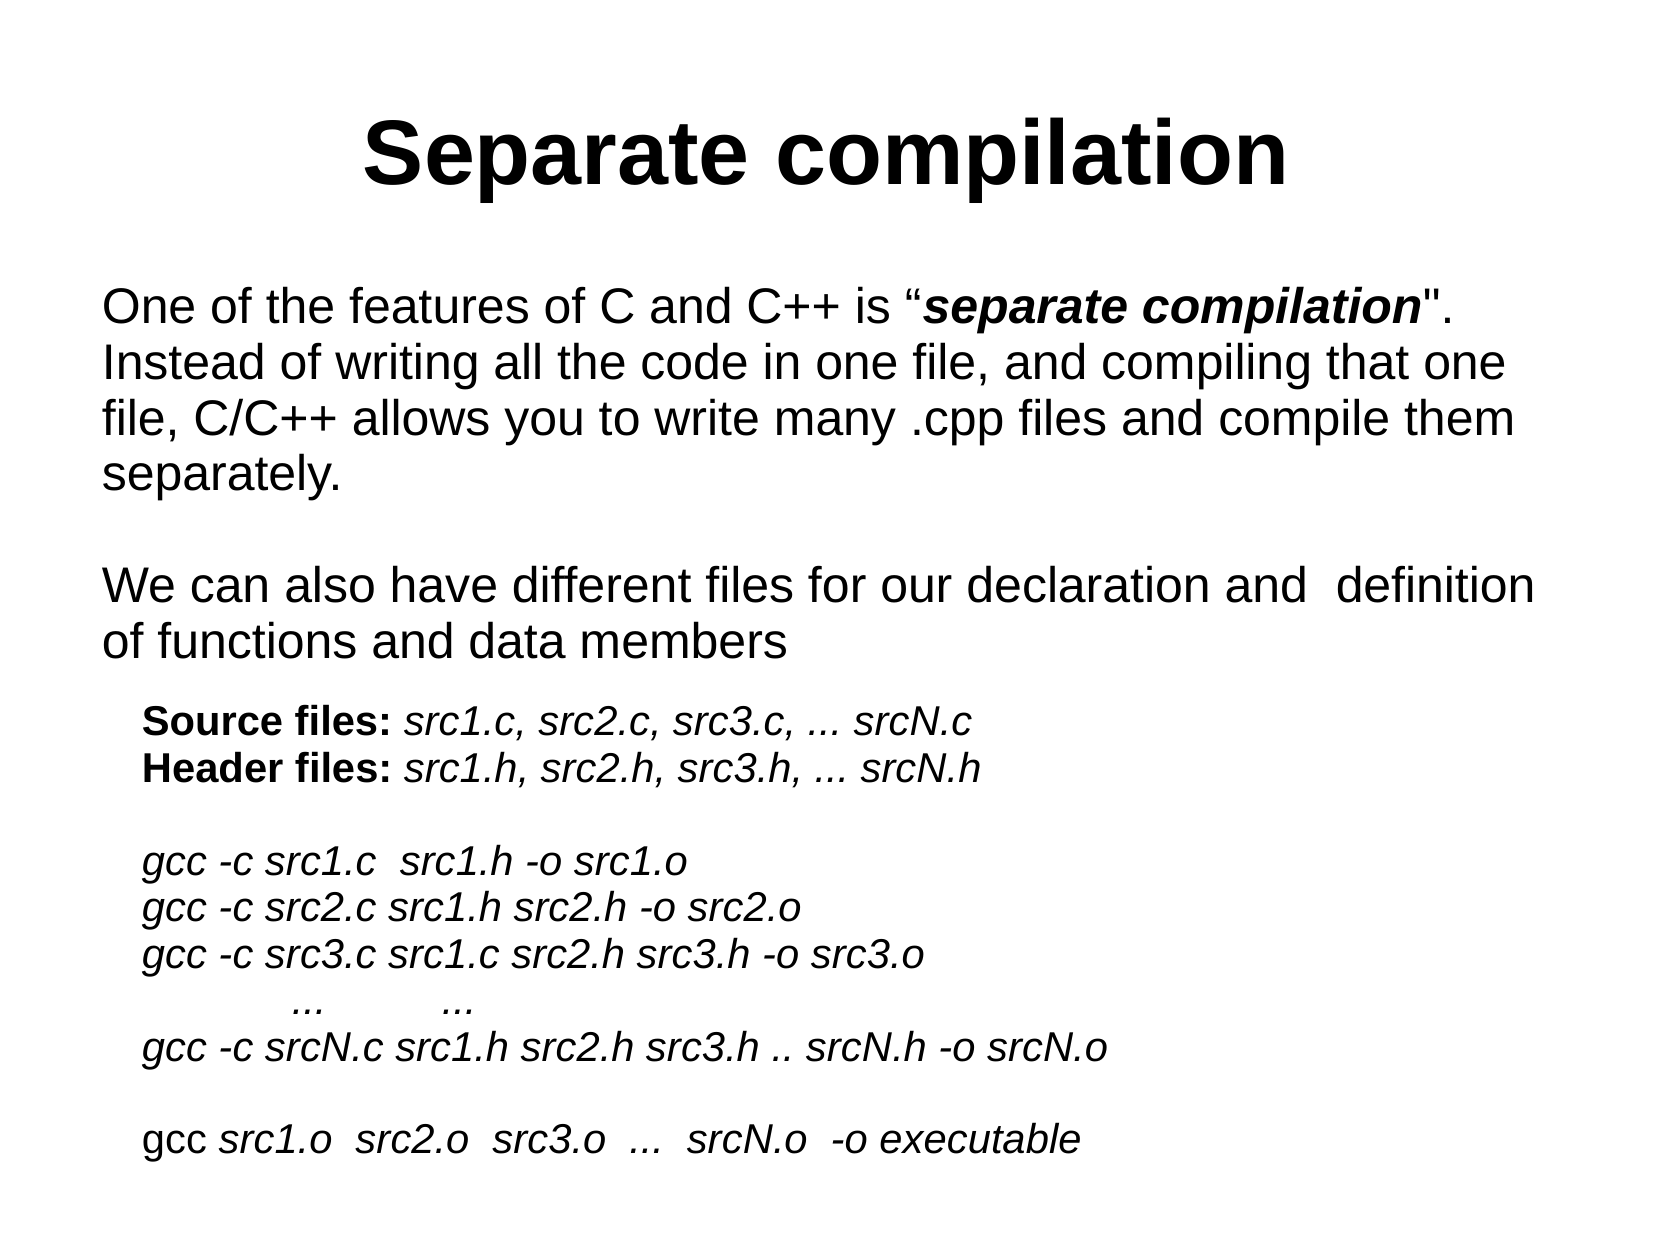

# Separate compilation
One of the features of C and C++ is “separate compilation". Instead of writing all the code in one file, and compiling that one file, C/C++ allows you to write many .cpp files and compile them separately.
We can also have different files for our declaration and definition of functions and data members
Source files: src1.c, src2.c, src3.c, ... srcN.c
Header files: src1.h, src2.h, src3.h, ... srcN.h
gcc -c src1.c src1.h -o src1.o
gcc -c src2.c src1.h src2.h -o src2.o
gcc -c src3.c src1.c src2.h src3.h -o src3.o
		... 		...
gcc -c srcN.c src1.h src2.h src3.h .. srcN.h -o srcN.o
gcc src1.o src2.o src3.o ... srcN.o -o executable